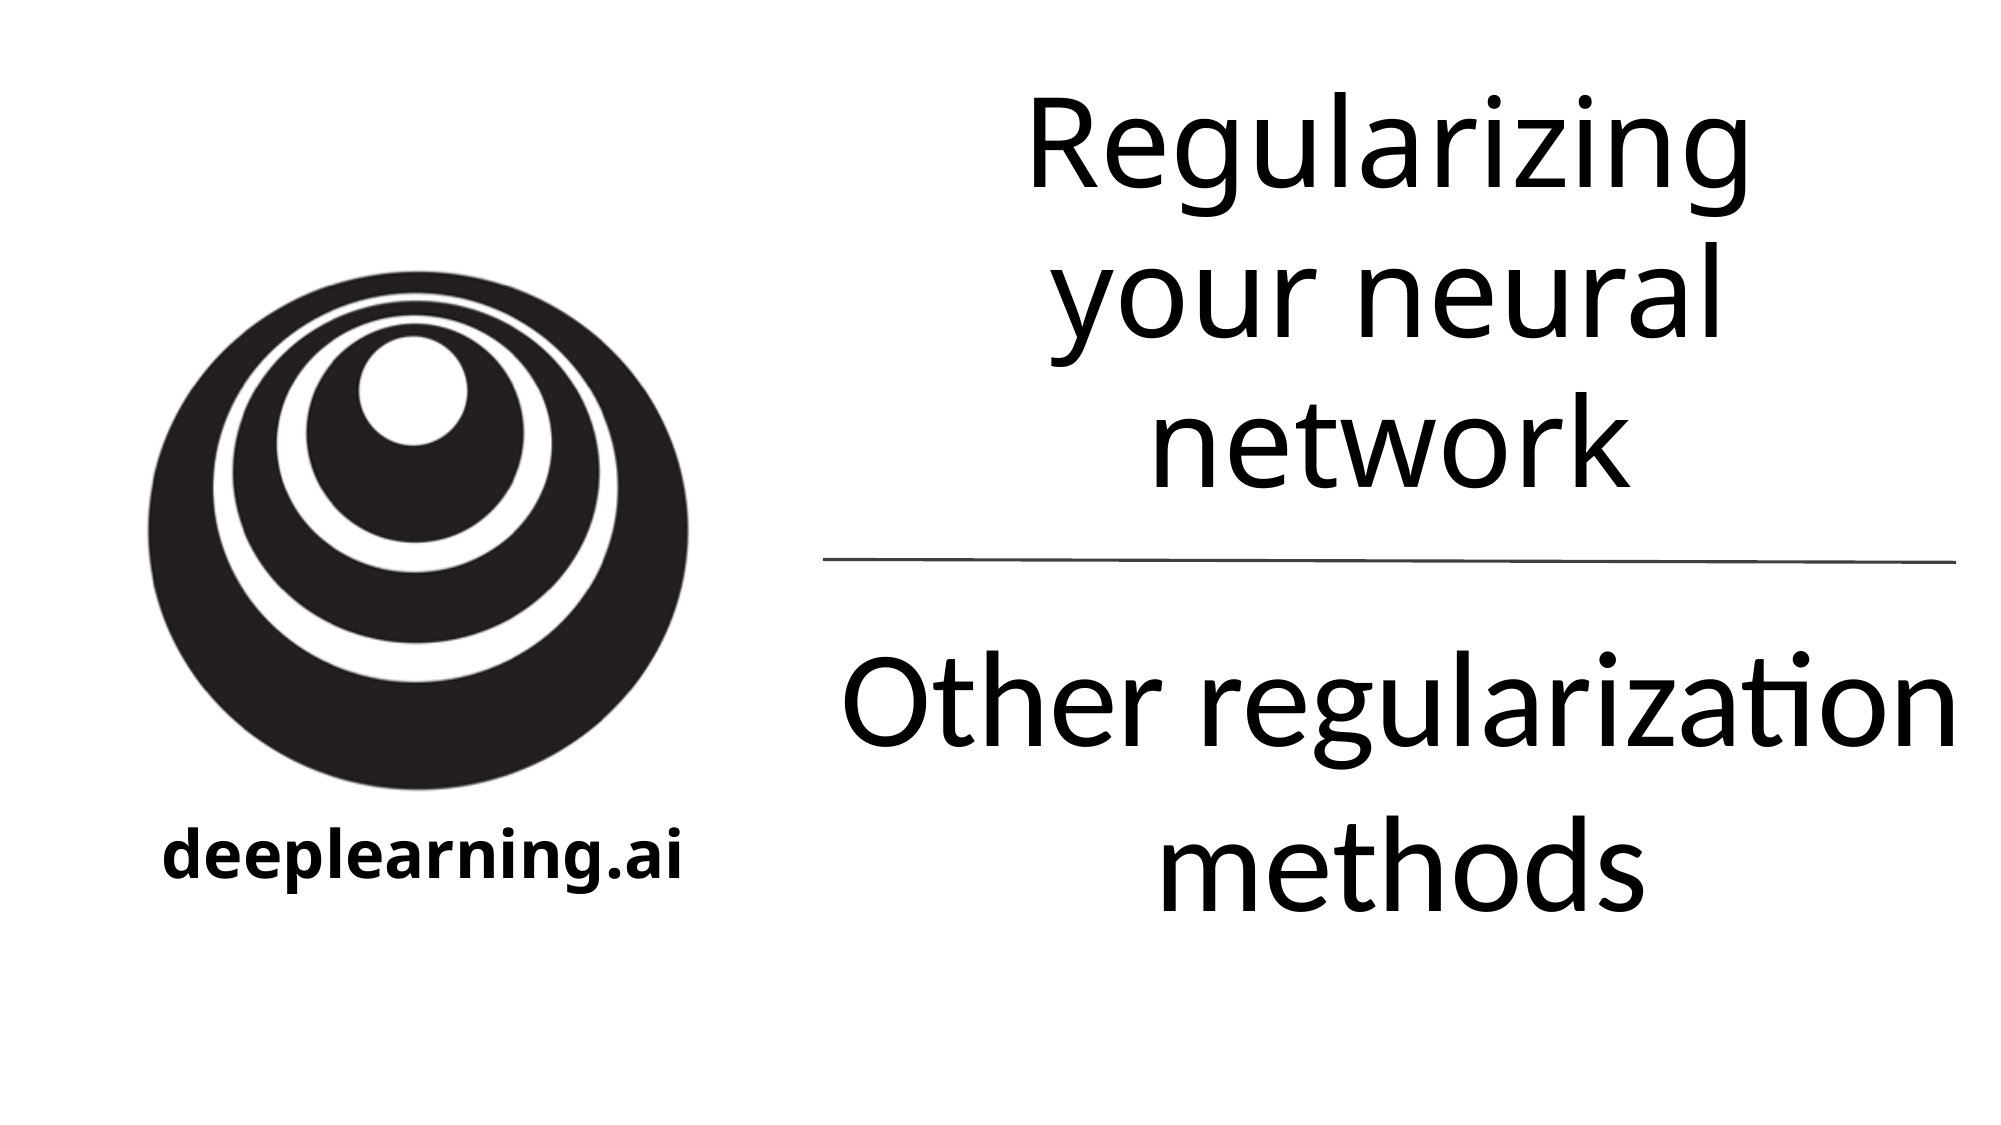

# Regularizing your neural network
deeplearning.ai
Other regularization
methods